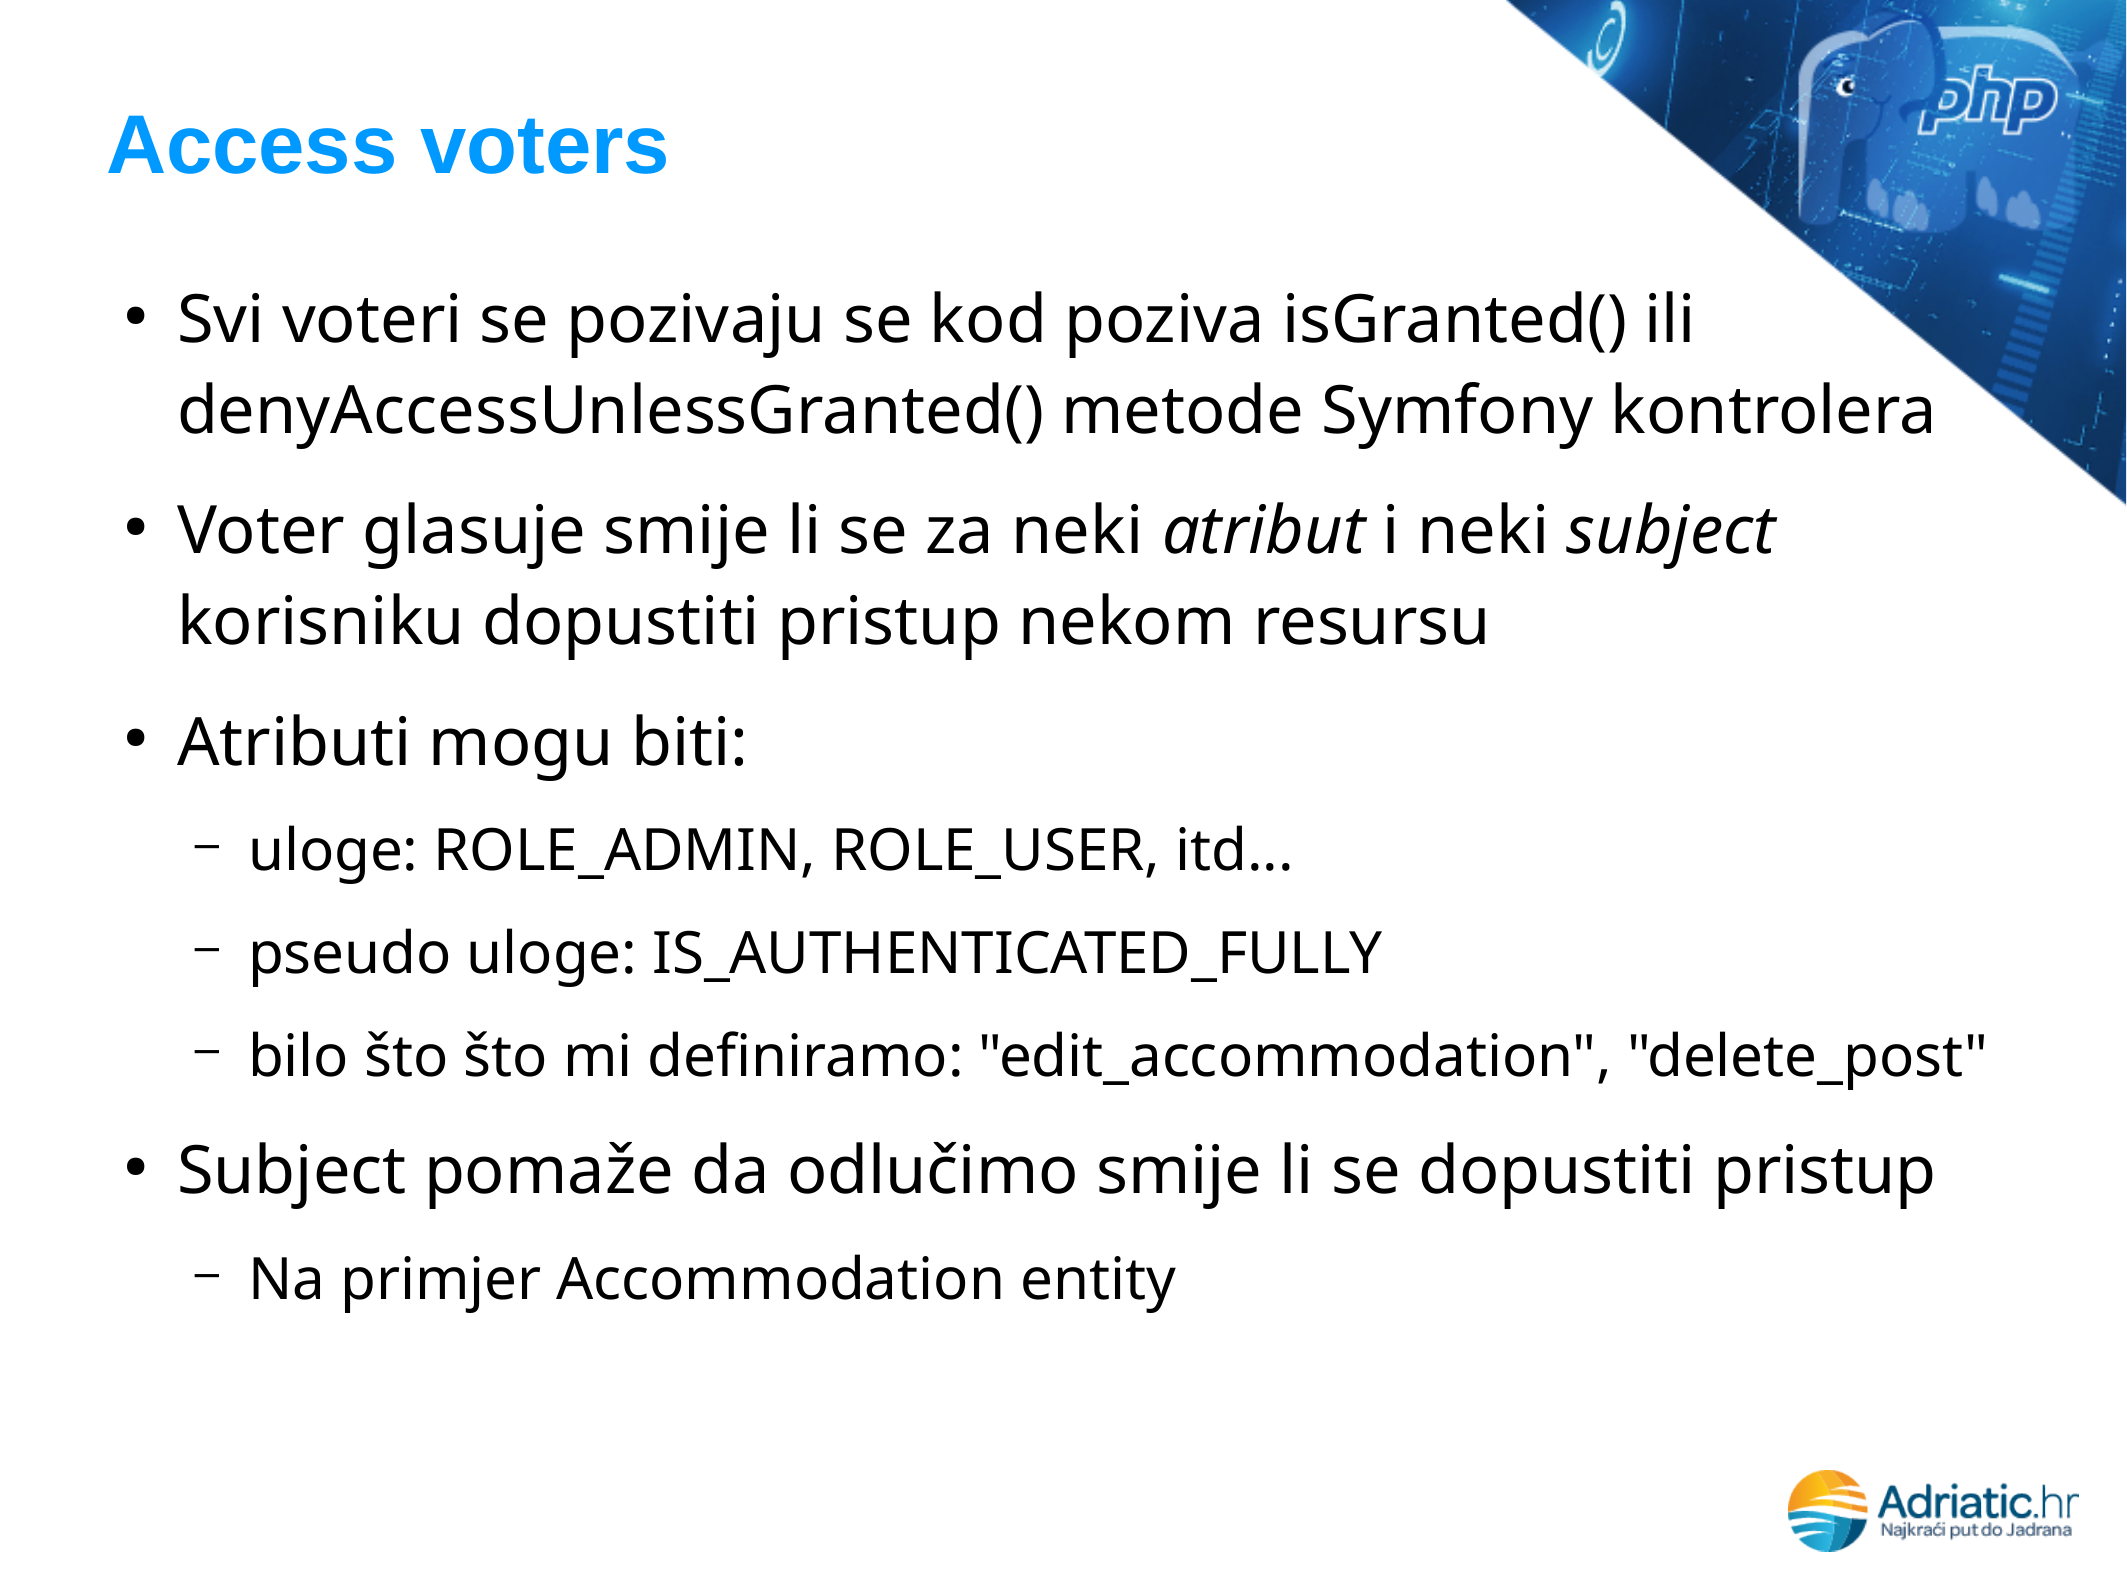

# Access voters
Svi voteri se pozivaju se kod poziva isGranted() ili denyAccessUnlessGranted() metode Symfony kontrolera
Voter glasuje smije li se za neki atribut i neki subject korisniku dopustiti pristup nekom resursu
Atributi mogu biti:
uloge: ROLE_ADMIN, ROLE_USER, itd...
pseudo uloge: IS_AUTHENTICATED_FULLY
bilo što što mi definiramo: "edit_accommodation", "delete_post"
Subject pomaže da odlučimo smije li se dopustiti pristup
Na primjer Accommodation entity